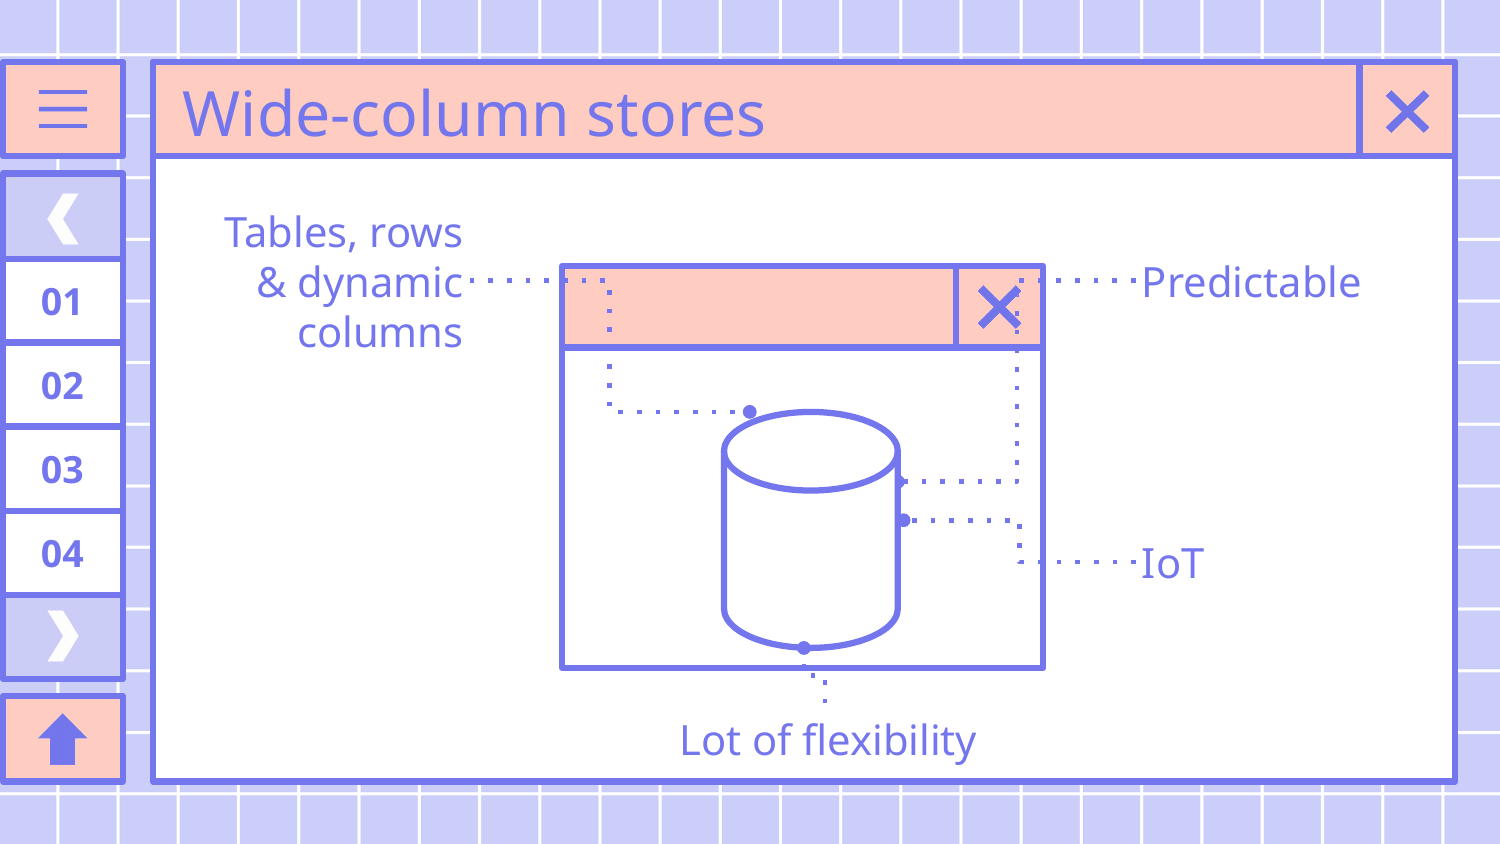

# Wide-column stores
Tables, rows
& dynamic columns
Predictable
01
02
03
IoT
04
Lot of flexibility